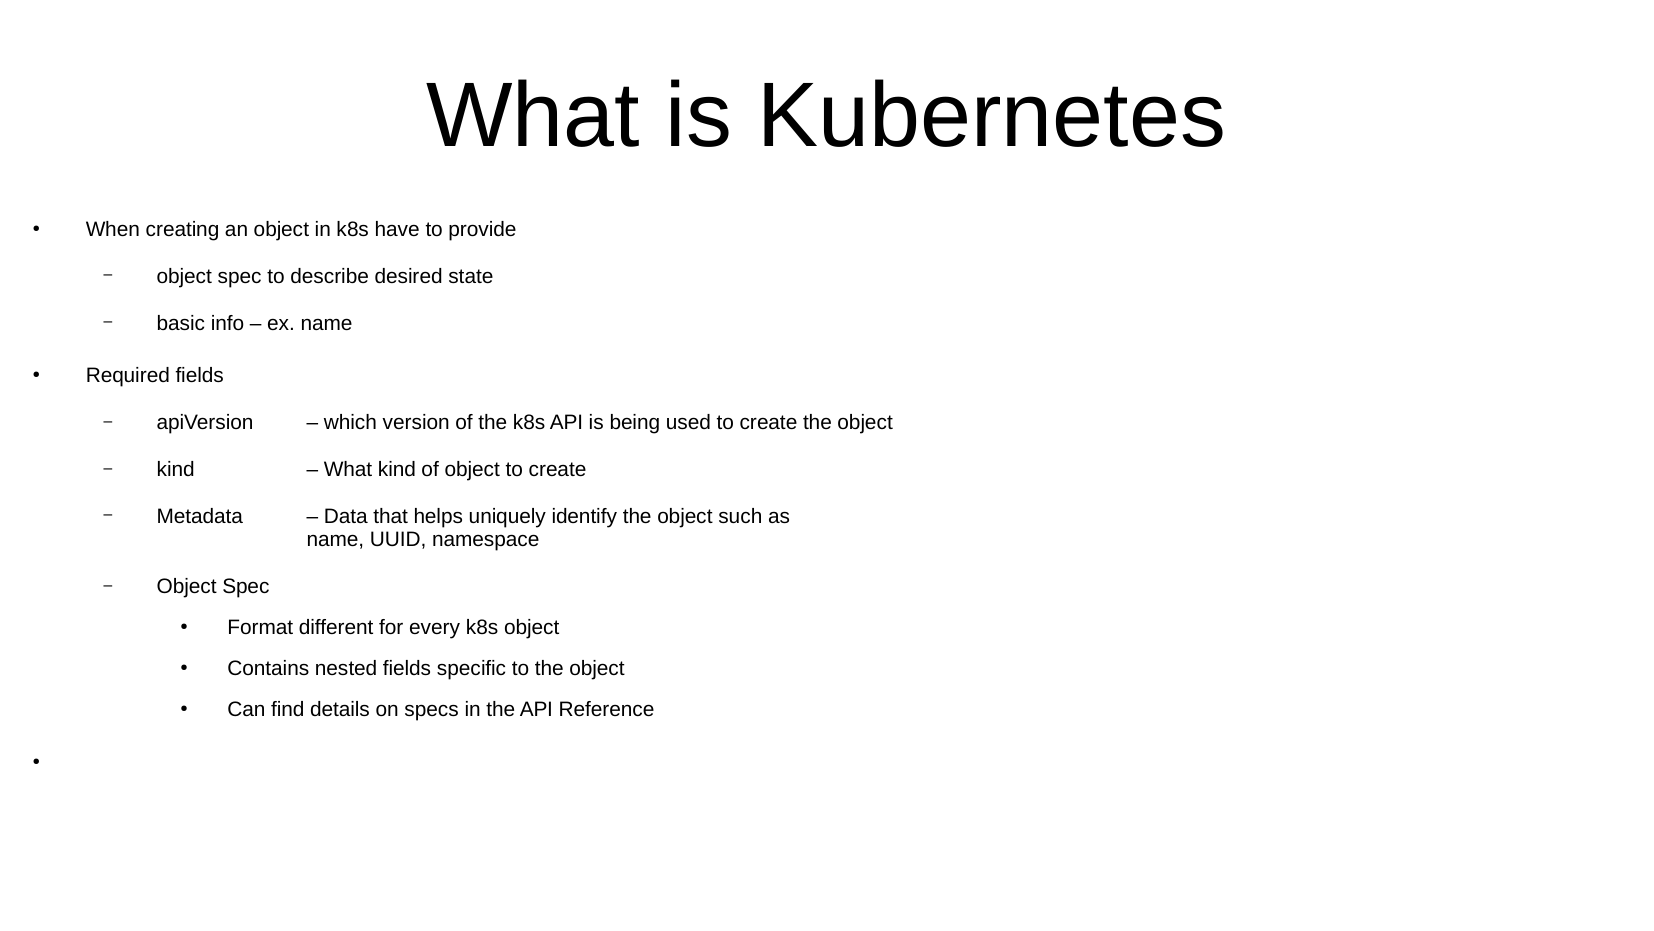

# What is Kubernetes
When creating an object in k8s have to provide
object spec to describe desired state
basic info – ex. name
Required fields
apiVersion 	– which version of the k8s API is being used to create the object
kind 		– What kind of object to create
Metadata	– Data that helps uniquely identify the object such as
		name, UUID, namespace
Object Spec
Format different for every k8s object
Contains nested fields specific to the object
Can find details on specs in the API Reference